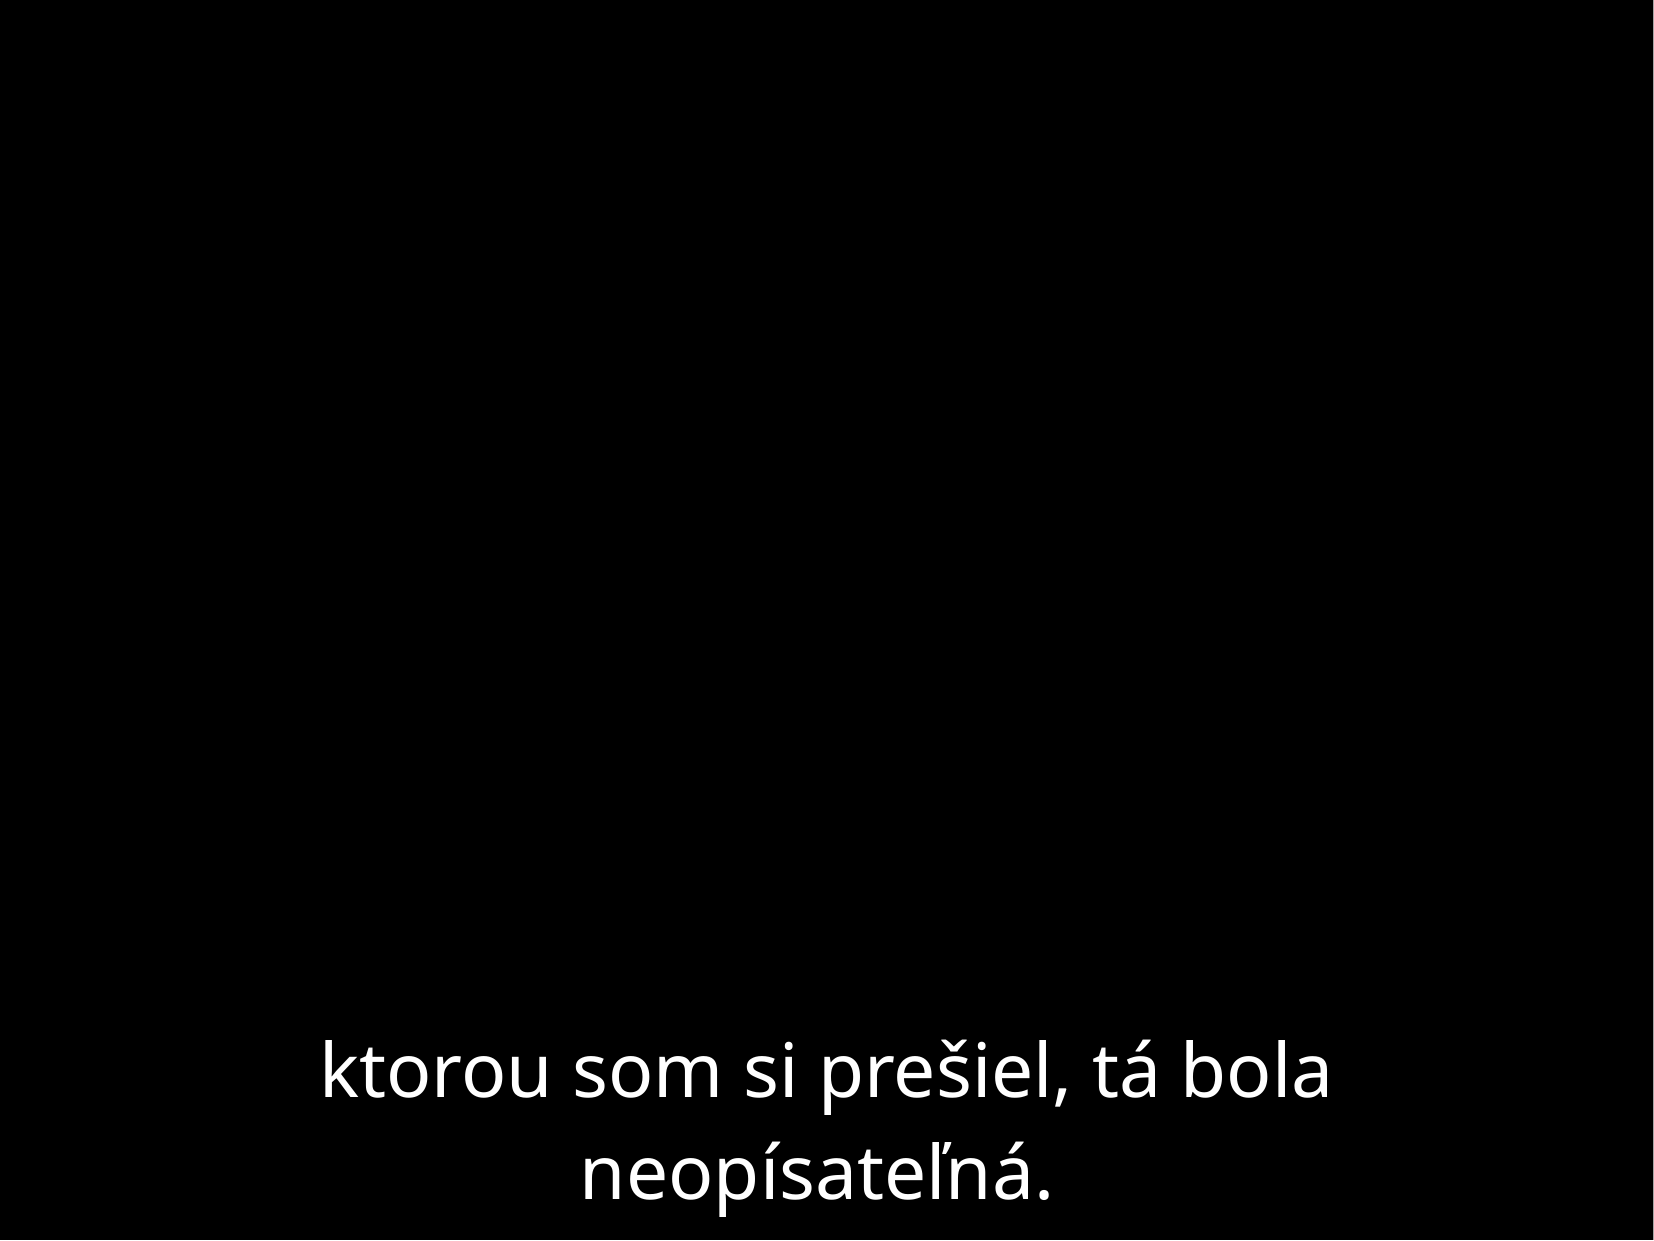

# ktorou som si prešiel, tá bola neopísateľná.